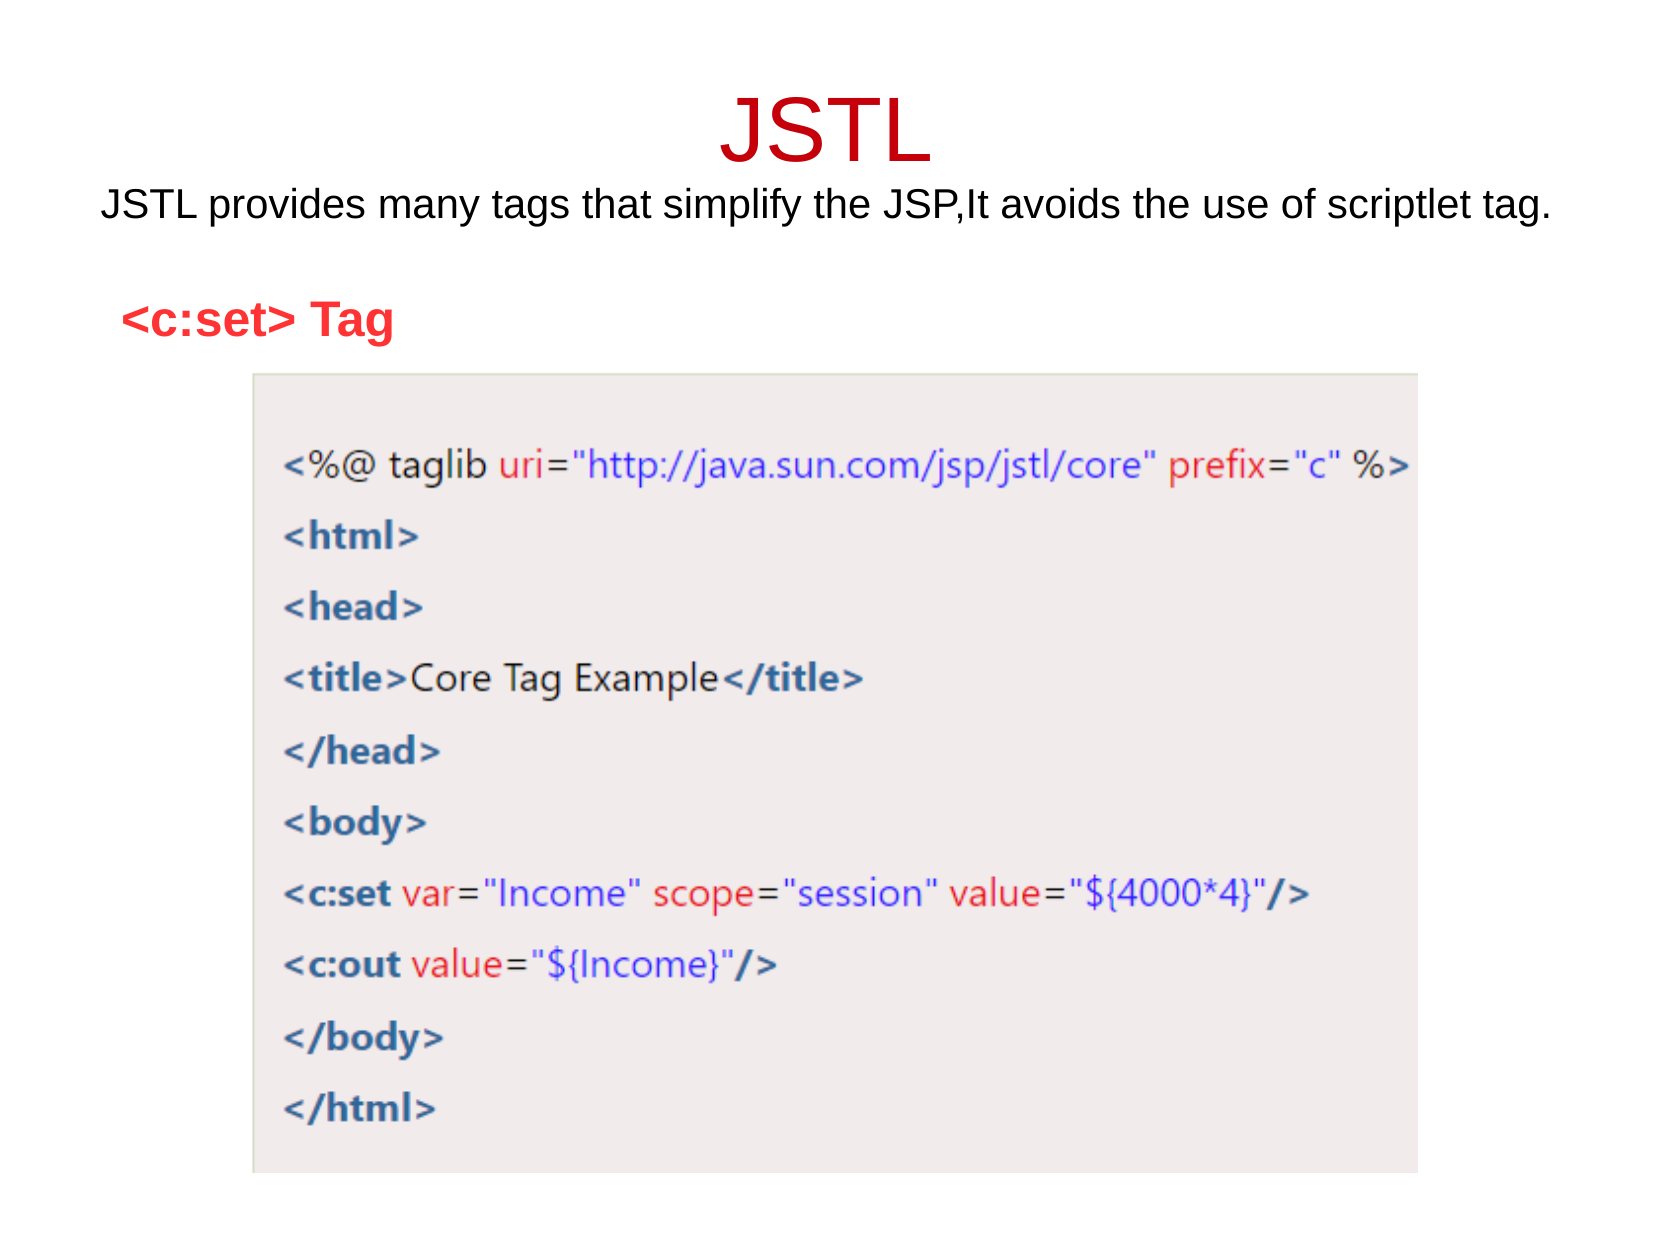

# JSTL JSTL provides many tags that simplify the JSP,It avoids the use of scriptlet tag.
<c:set> Tag